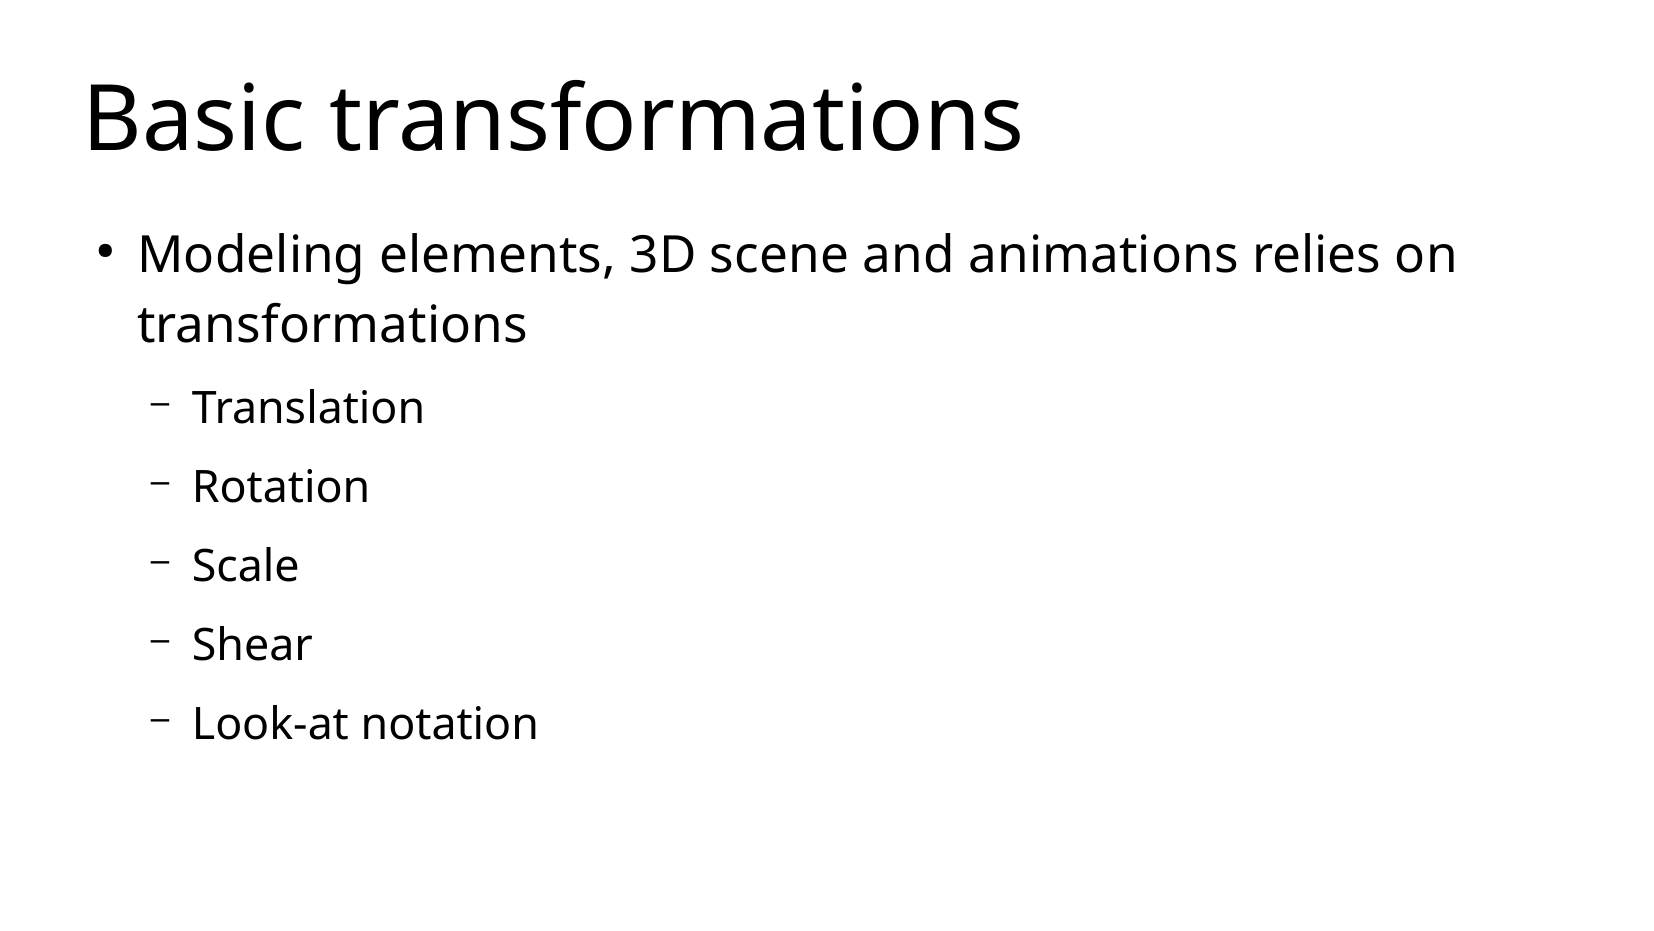

# Basic transformations
Modeling elements, 3D scene and animations relies on transformations
Translation
Rotation
Scale
Shear
Look-at notation